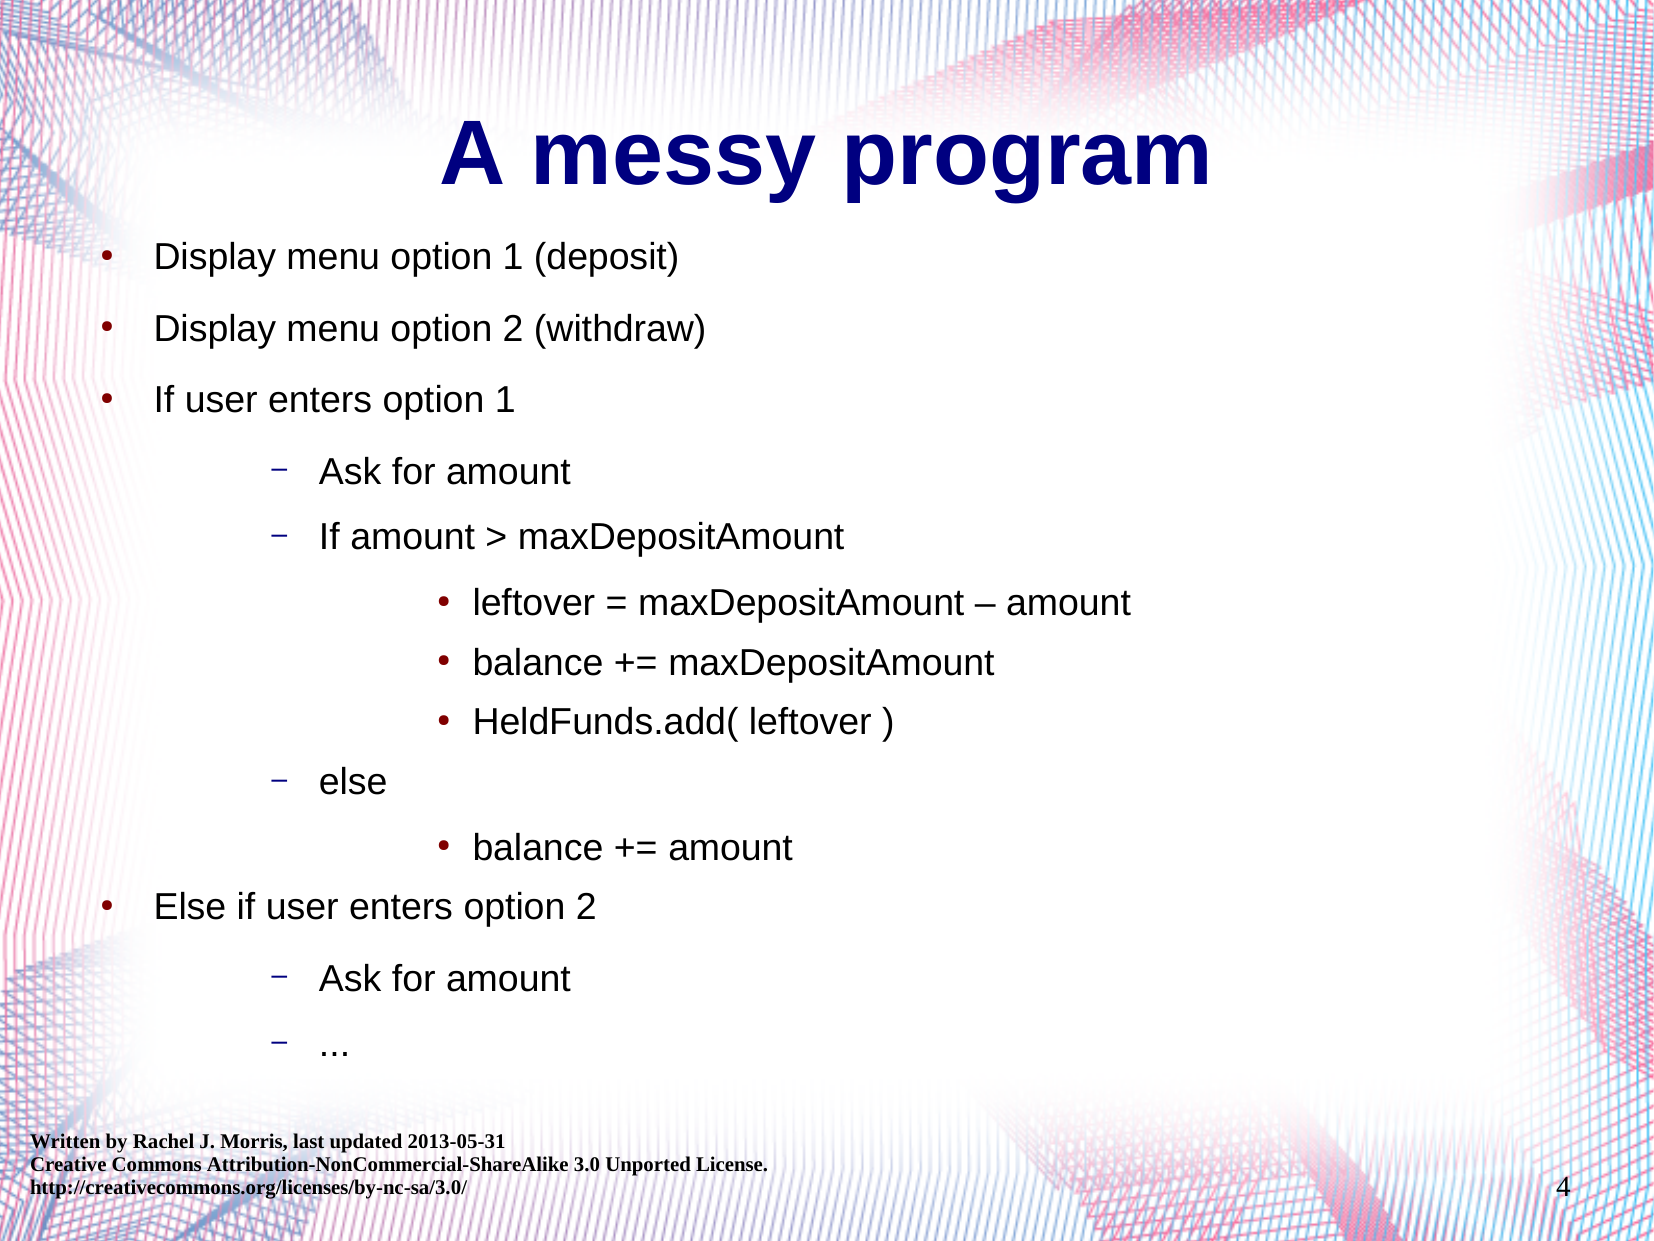

# A messy program
Display menu option 1 (deposit)
Display menu option 2 (withdraw)
If user enters option 1
Ask for amount
If amount > maxDepositAmount
leftover = maxDepositAmount – amount
balance += maxDepositAmount
HeldFunds.add( leftover )
else
balance += amount
Else if user enters option 2
Ask for amount
...
4